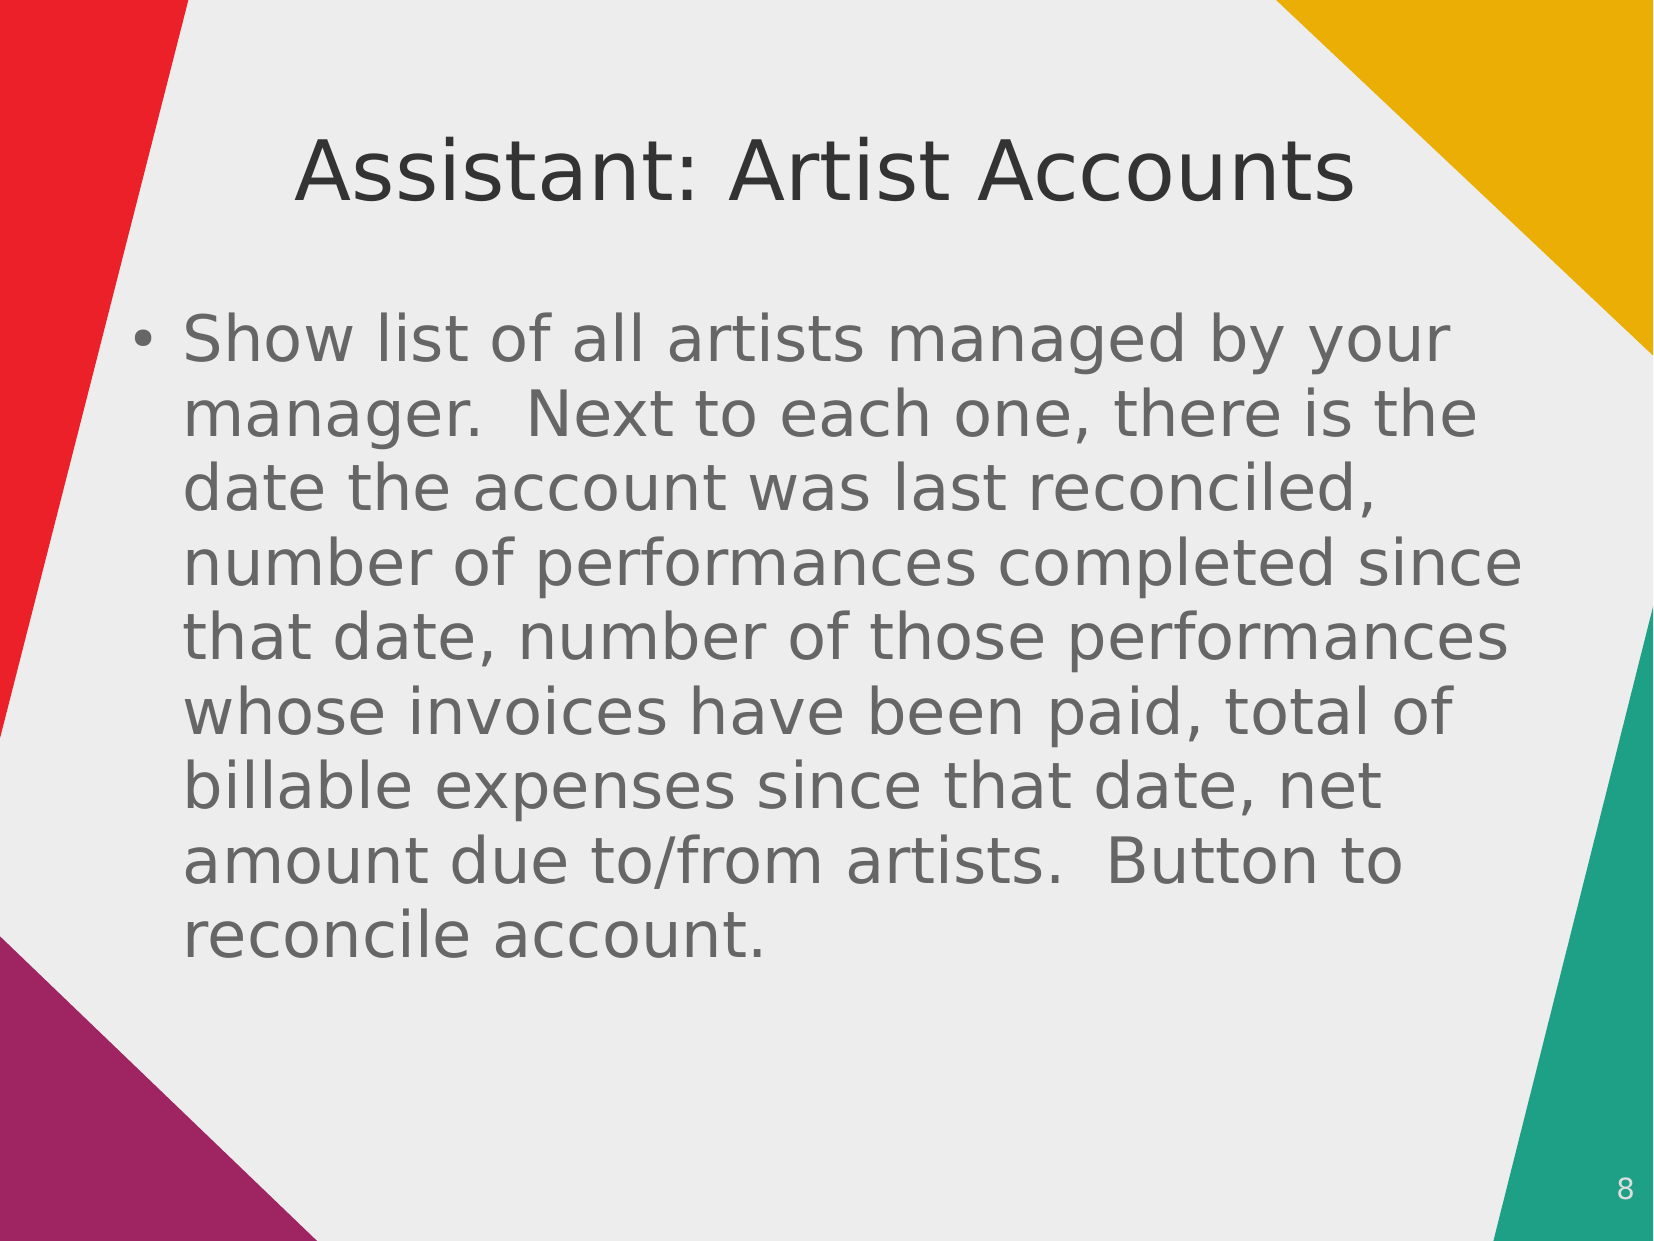

# Assistant: Artist Accounts
Show list of all artists managed by your manager. Next to each one, there is the date the account was last reconciled, number of performances completed since that date, number of those performances whose invoices have been paid, total of billable expenses since that date, net amount due to/from artists. Button to reconcile account.
8